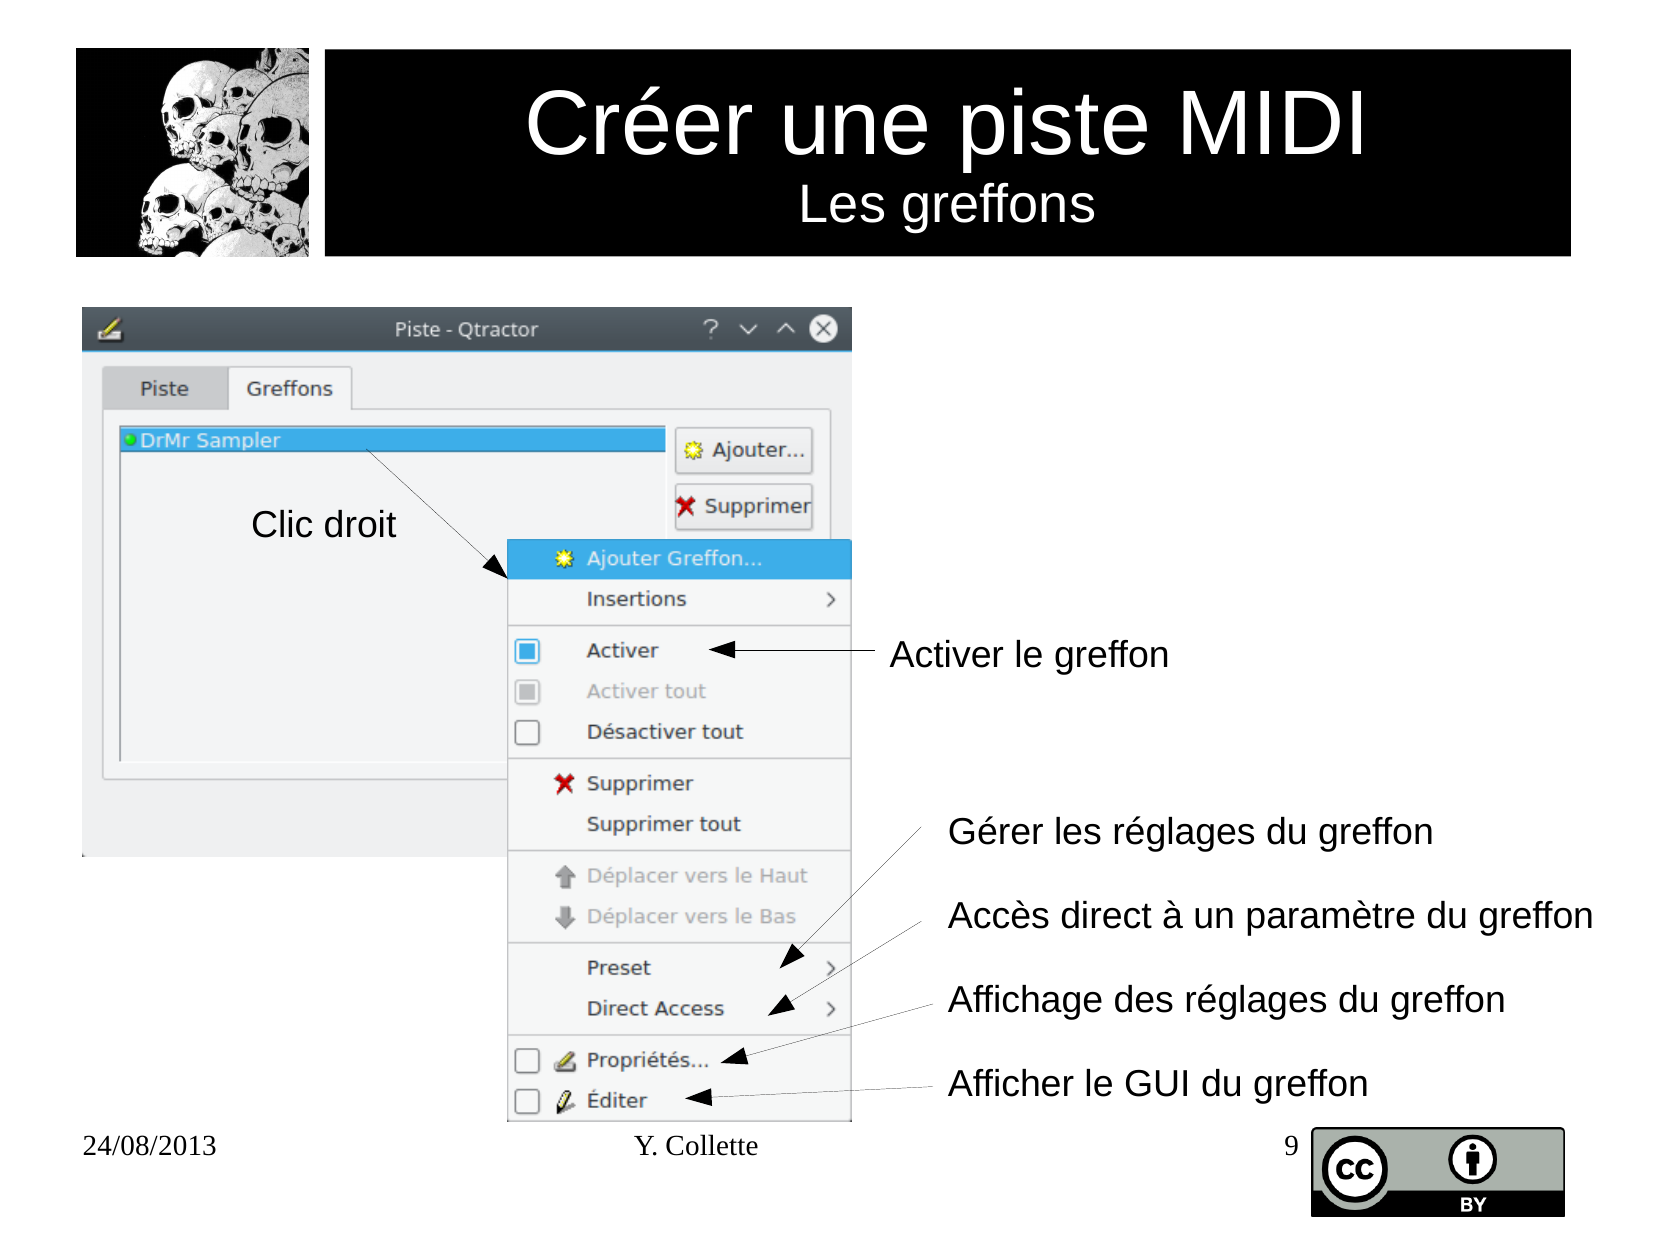

# Créer une piste MIDI Les greffons
Clic droit
Activer le greffon
Gérer les réglages du greffon
Accès direct à un paramètre du greffon
Affichage des réglages du greffon
Afficher le GUI du greffon
Y. Collette
9